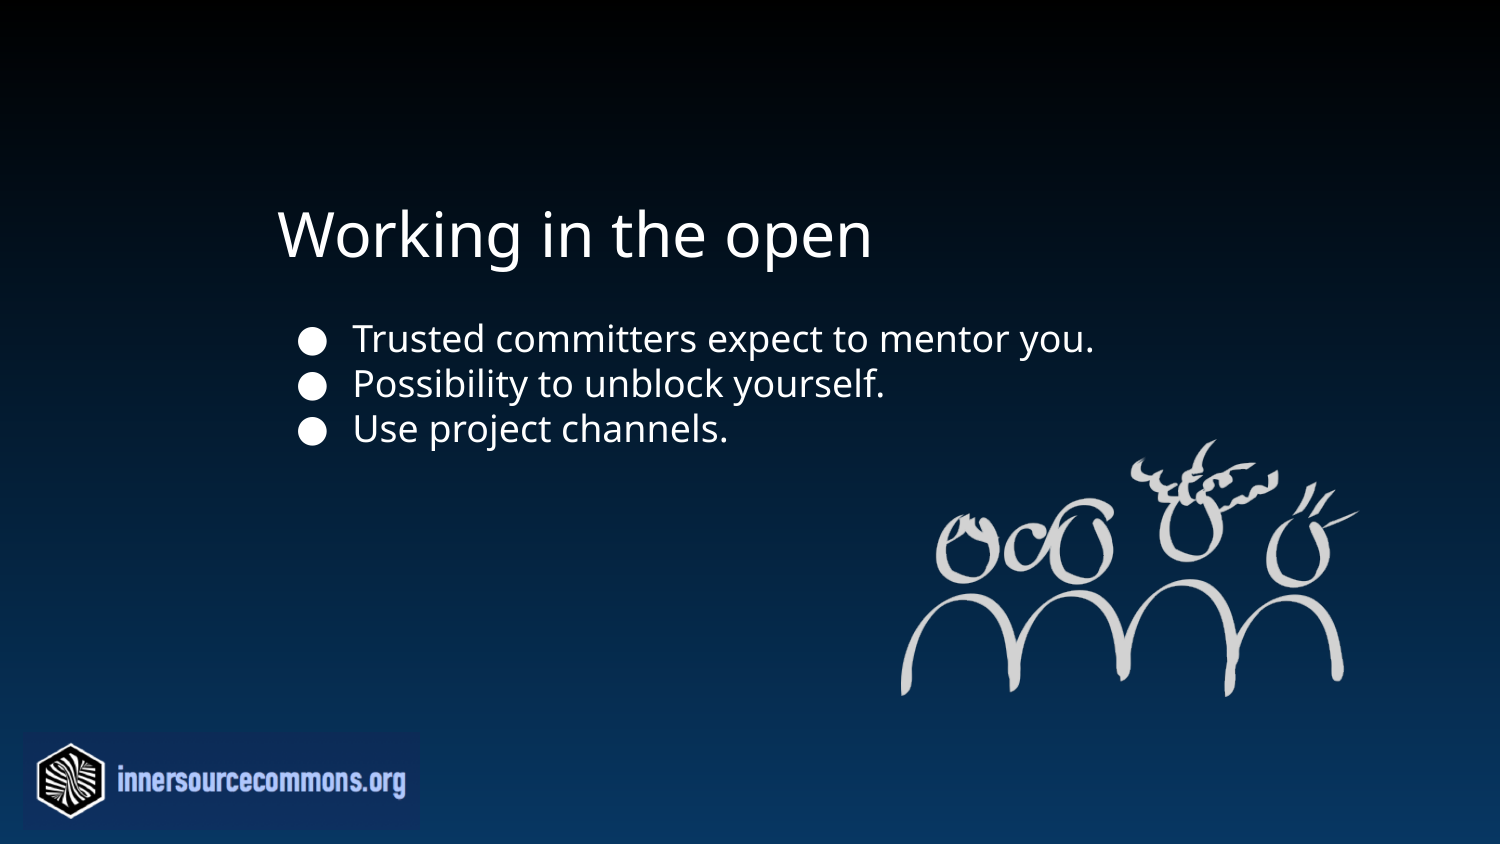

Working in the open
Trusted committers expect to mentor you.
Possibility to unblock yourself.
Use project channels.